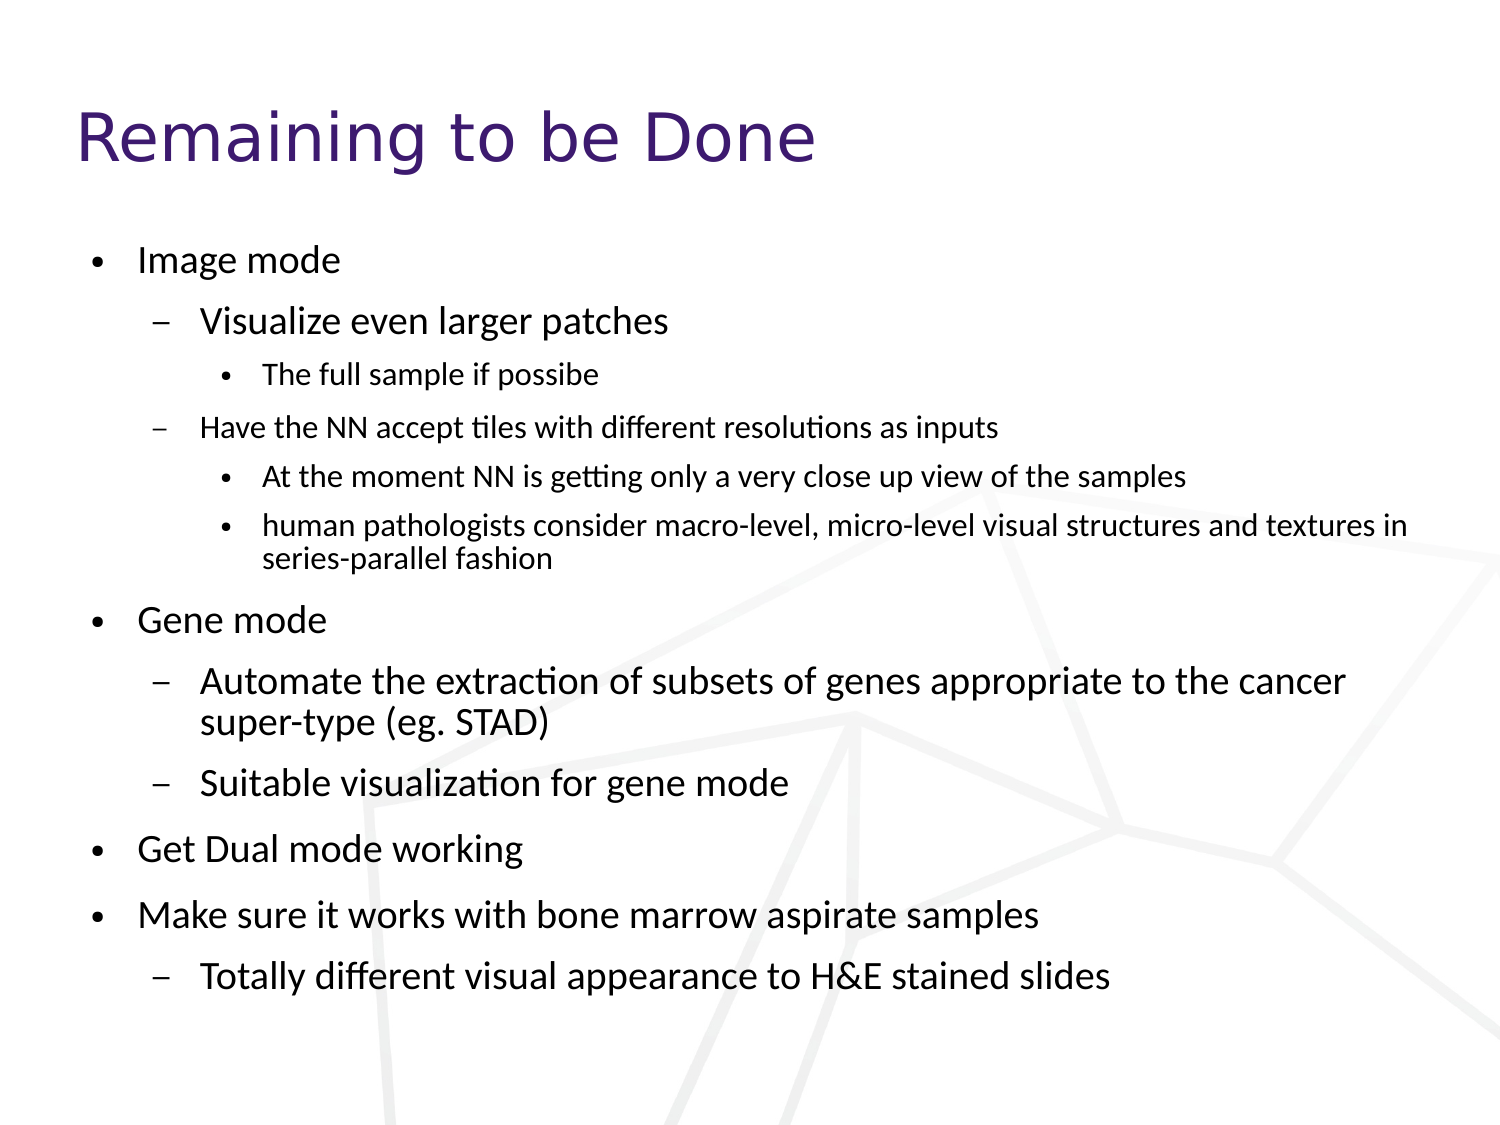

# Remaining to be Done
Image mode
Visualize even larger patches
The full sample if possibe
Have the NN accept tiles with different resolutions as inputs
At the moment NN is getting only a very close up view of the samples
human pathologists consider macro-level, micro-level visual structures and textures in series-parallel fashion
Gene mode
Automate the extraction of subsets of genes appropriate to the cancer super-type (eg. STAD)
Suitable visualization for gene mode
Get Dual mode working
Make sure it works with bone marrow aspirate samples
Totally different visual appearance to H&E stained slides